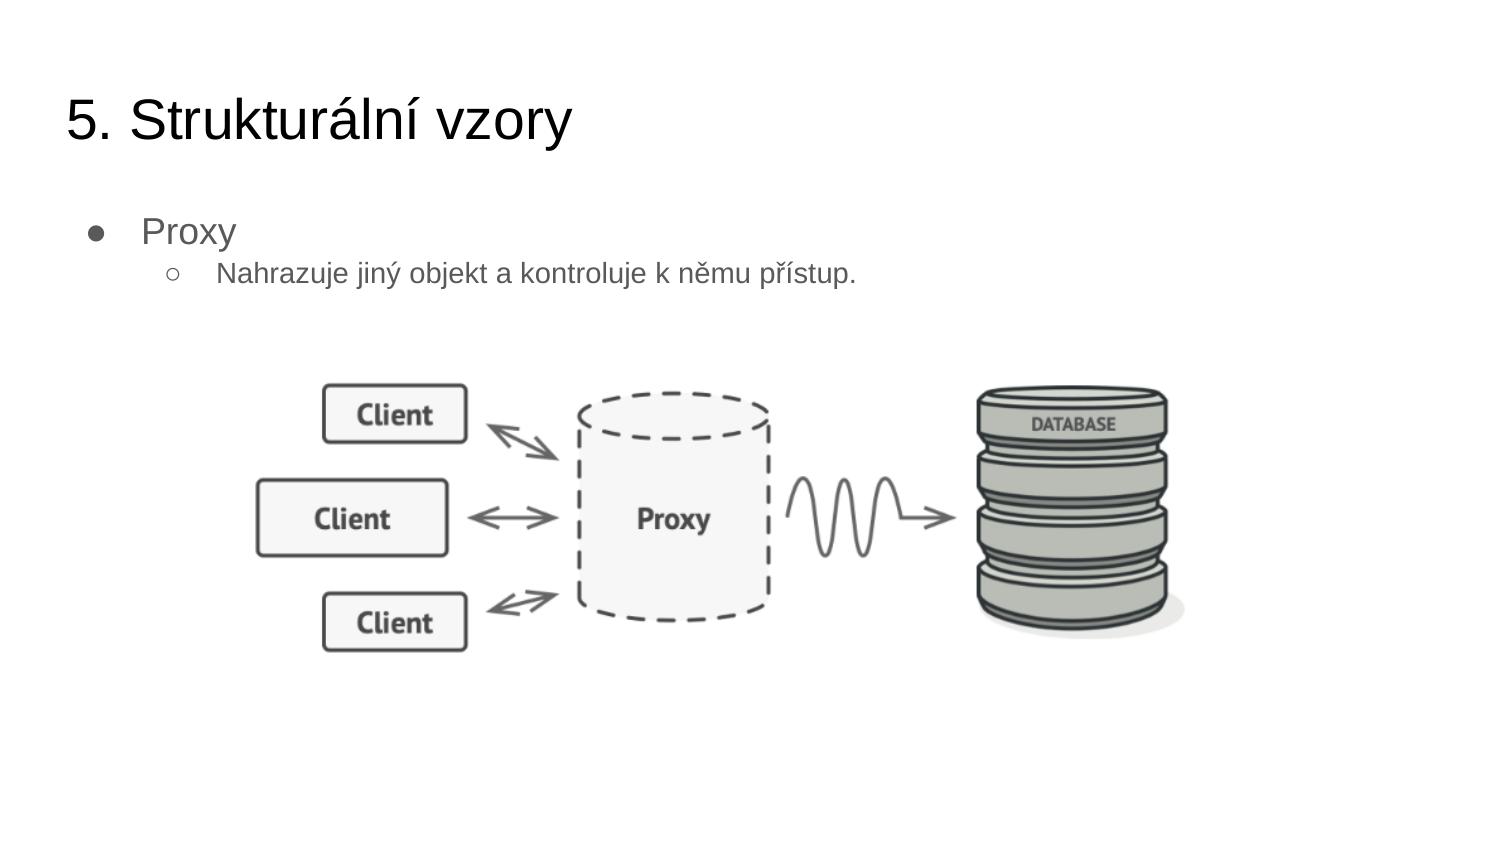

# 5. Strukturální vzory
Proxy
Nahrazuje jiný objekt a kontroluje k němu přístup.